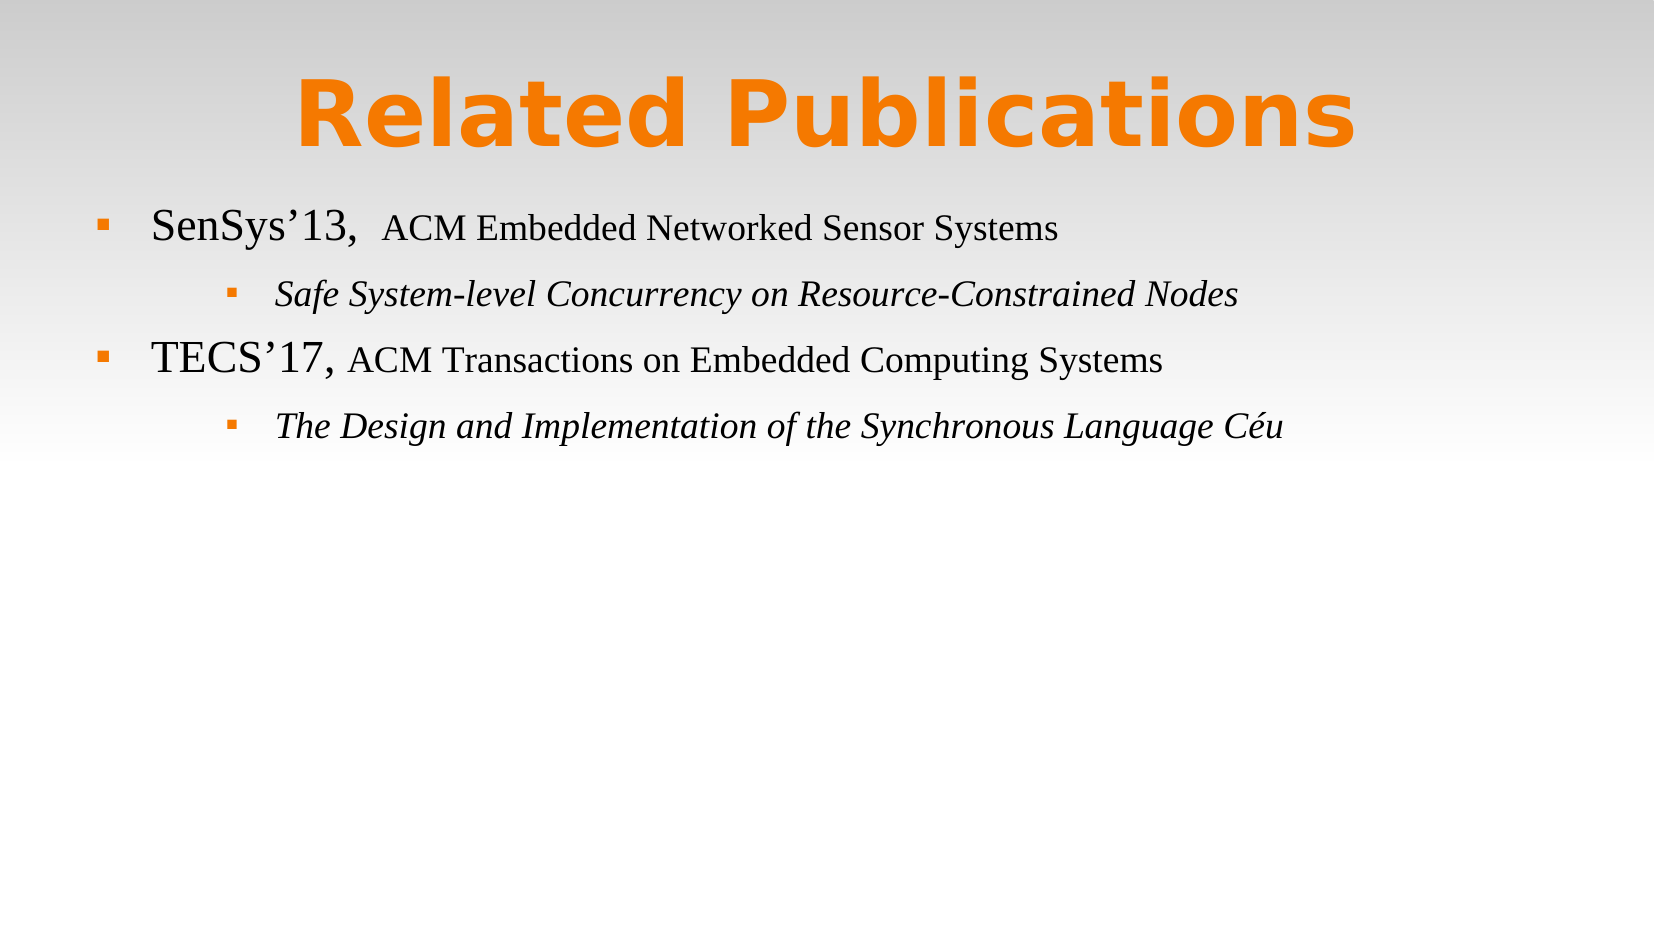

# Related Publications
SenSys’13, ACM Embedded Networked Sensor Systems
Safe System-level Concurrency on Resource-Constrained Nodes
TECS’17, ACM Transactions on Embedded Computing Systems
The Design and Implementation of the Synchronous Language Céu